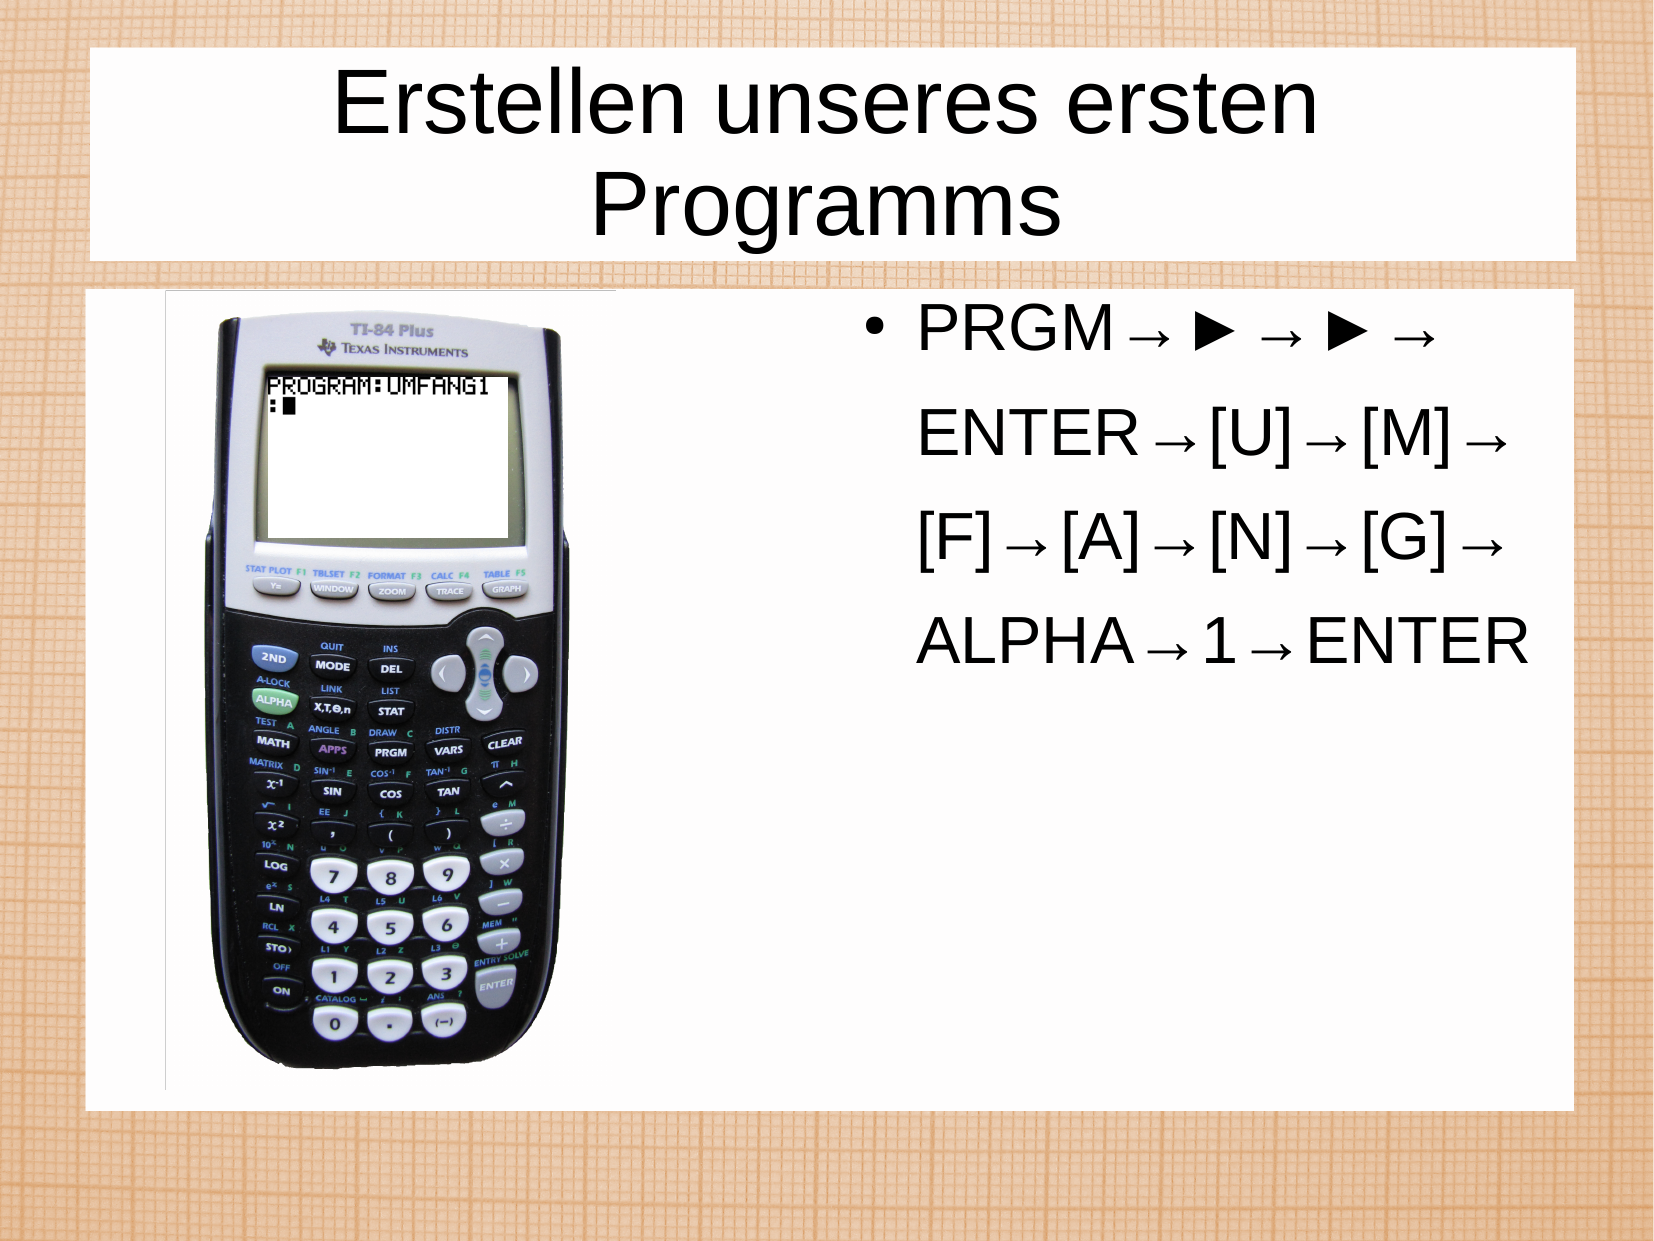

# Erstellen unseres ersten Programms
PRGM→►→►→
ENTER→[U]→[M]→
[F]→[A]→[N]→[G]→
ALPHA→1→ENTER